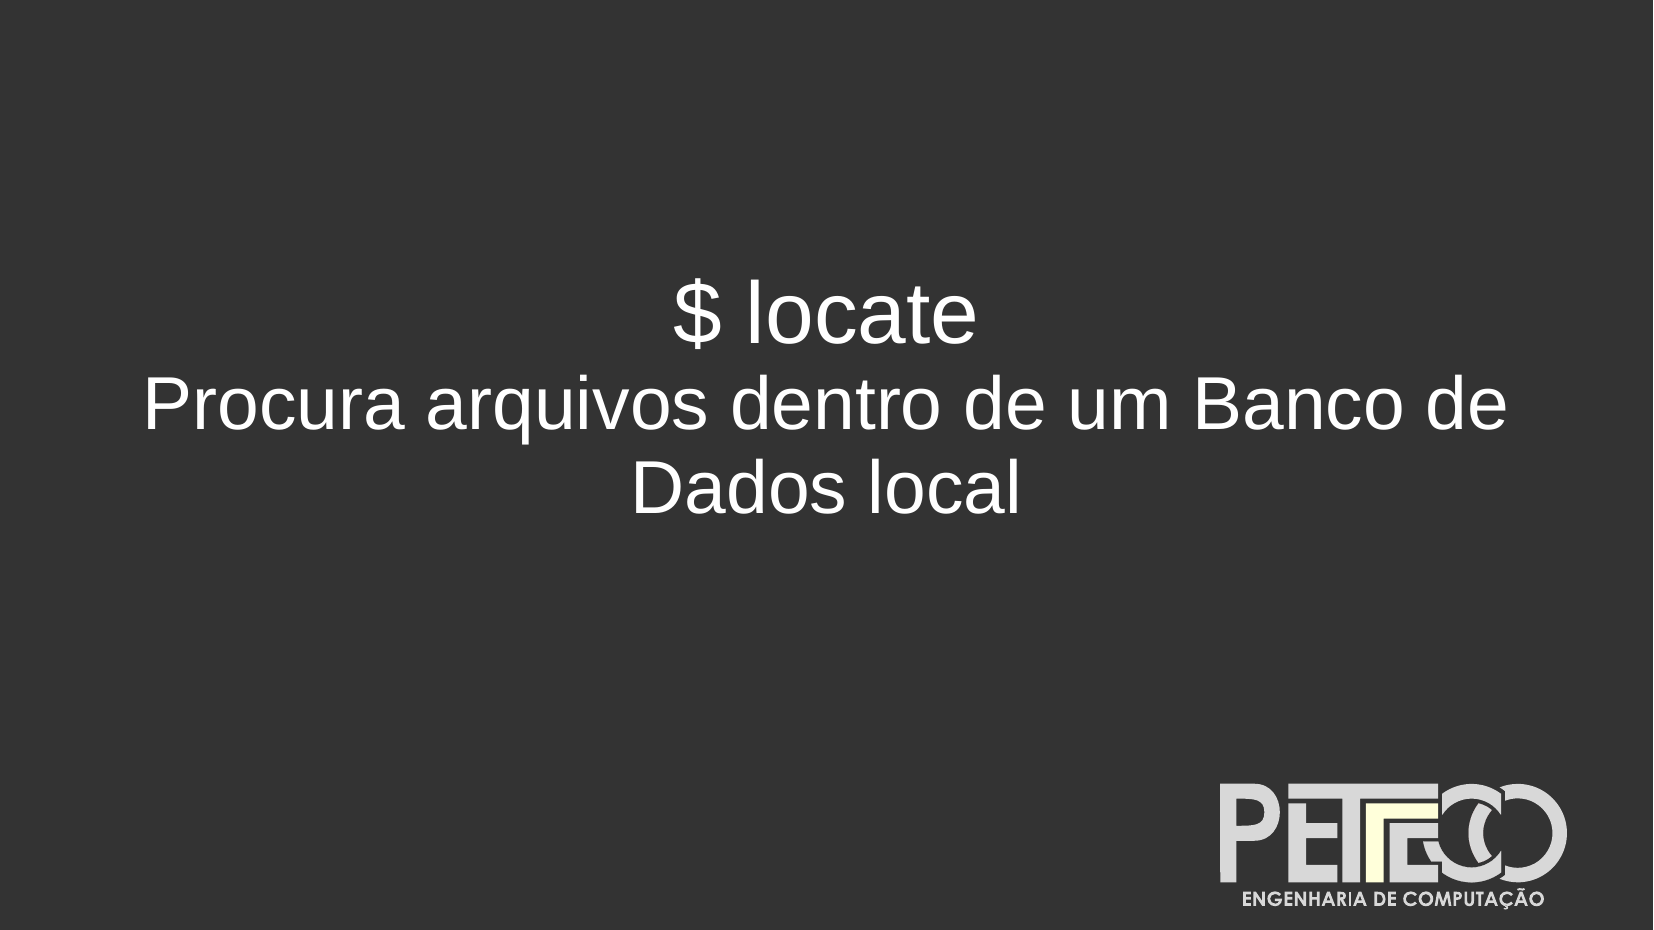

# $ locate
Procura arquivos dentro de um Banco de Dados local